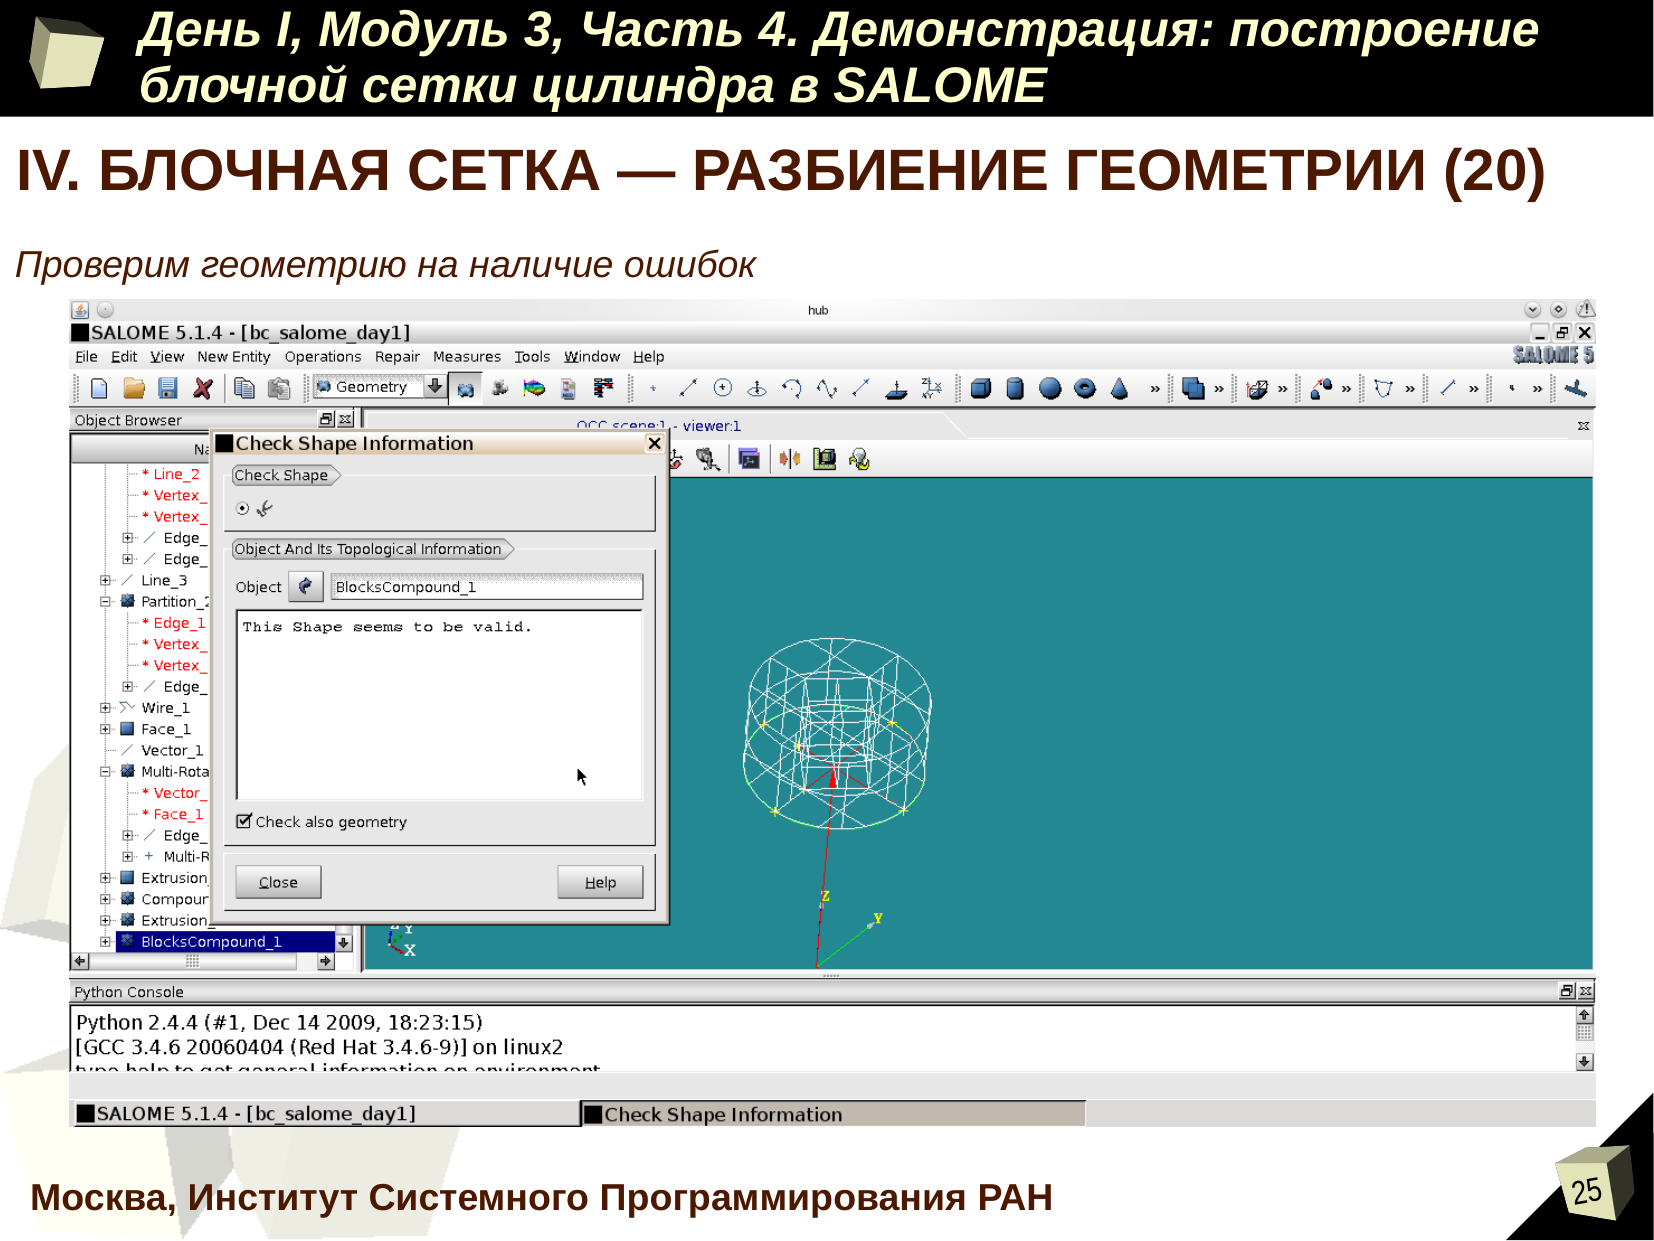

IV. БЛОЧНАЯ СЕТКА — РАЗБИЕНИЕ ГЕОМЕТРИИ (20)
Проверим геометрию на наличие ошибок